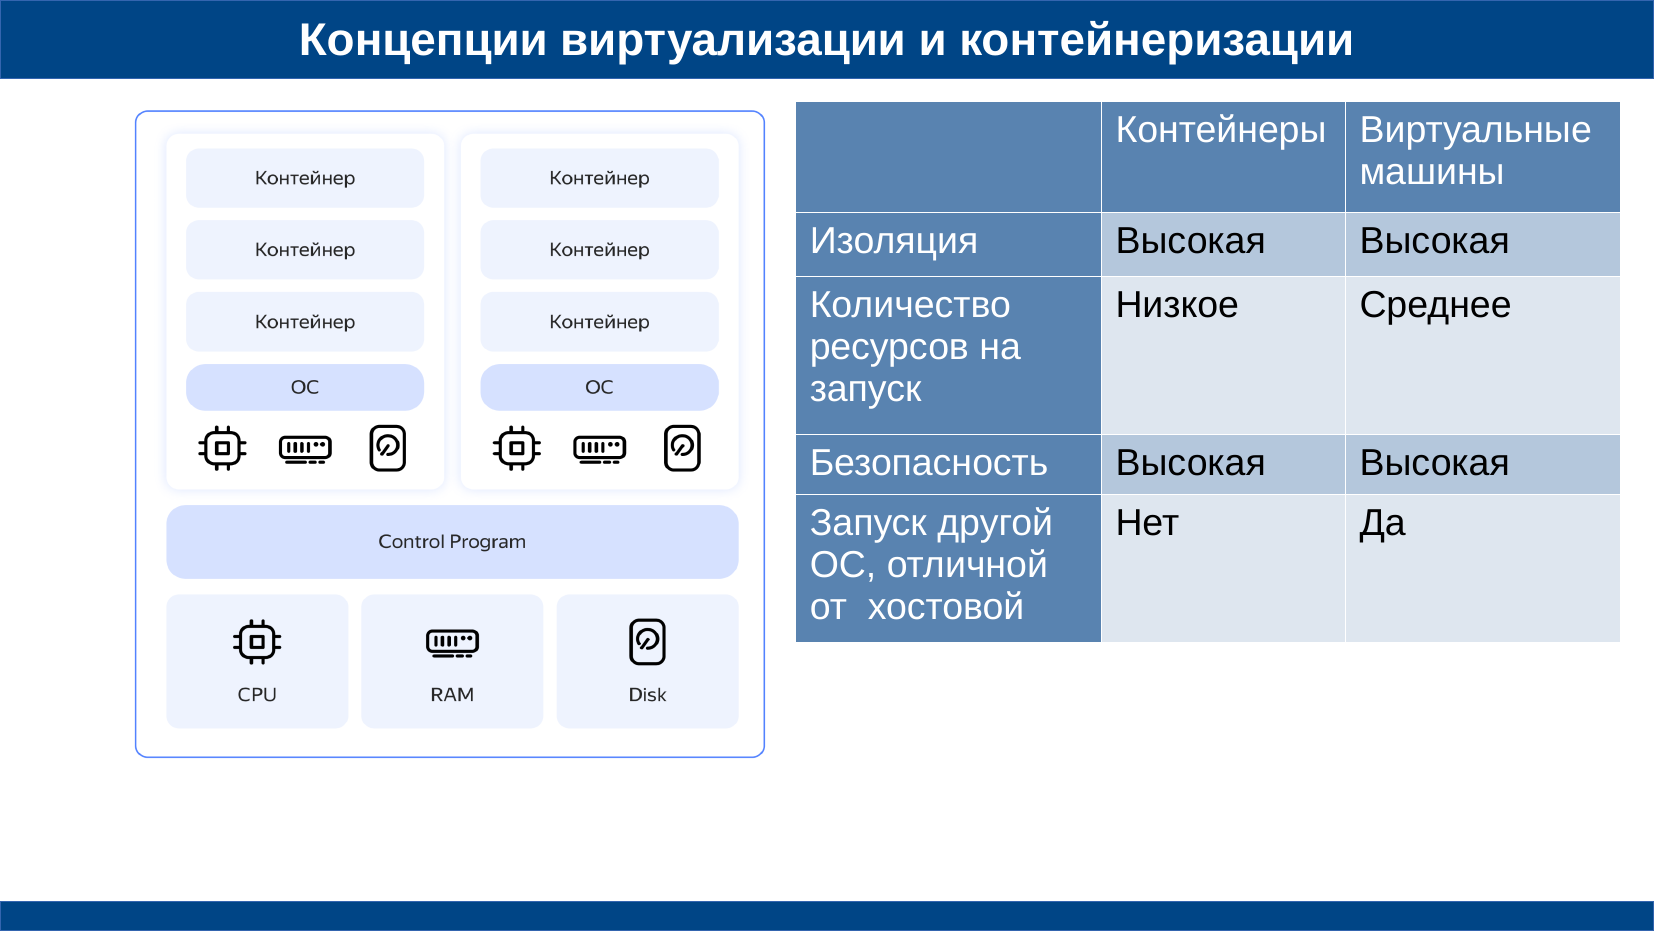

# Концепции виртуализации и контейнеризации
| | Контейнеры | Виртуальные машины |
| --- | --- | --- |
| Изоляция | Высокая | Высокая |
| Количество ресурсов на запуск | Низкое | Среднее |
| Безопасность | Высокая | Высокая |
| Запуск другой ОС, отличной от хостовой | Нет | Да |